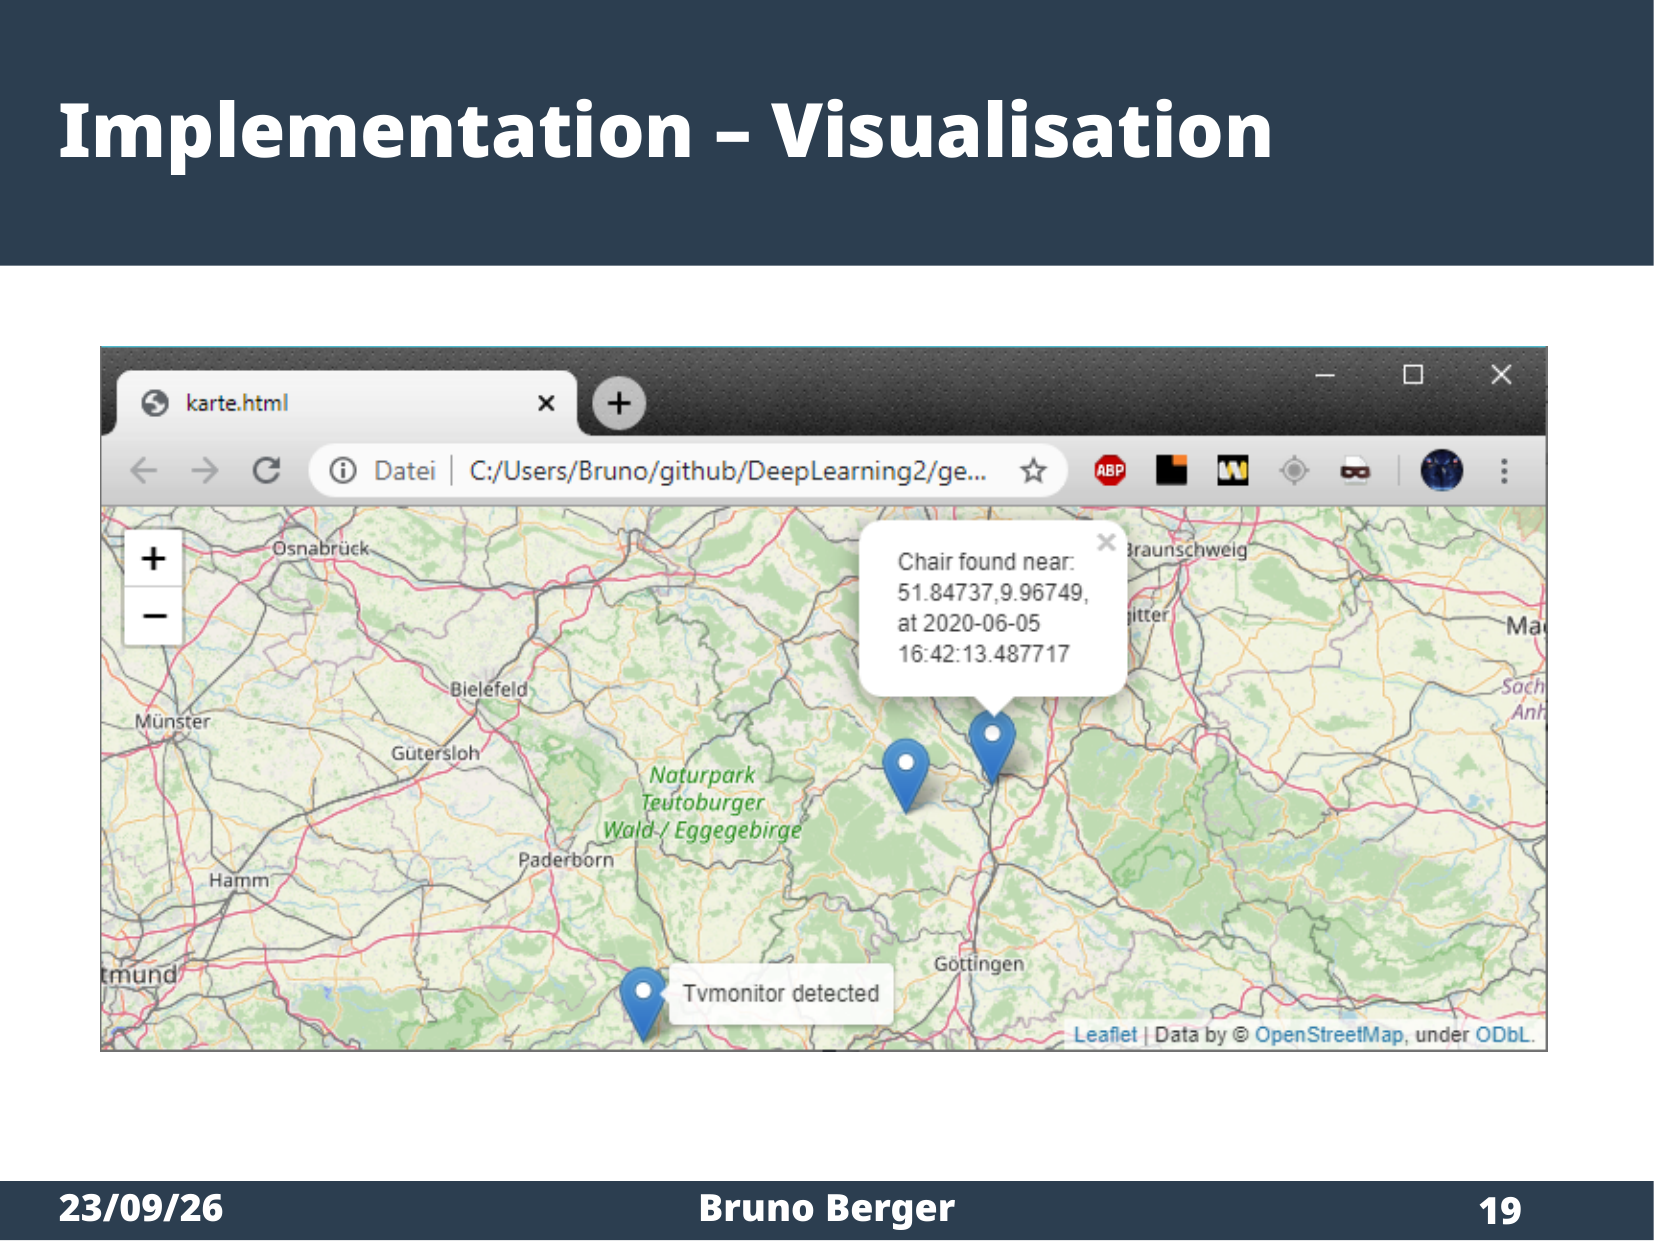

# Implementation – Visualisation
Bruno Berger
19